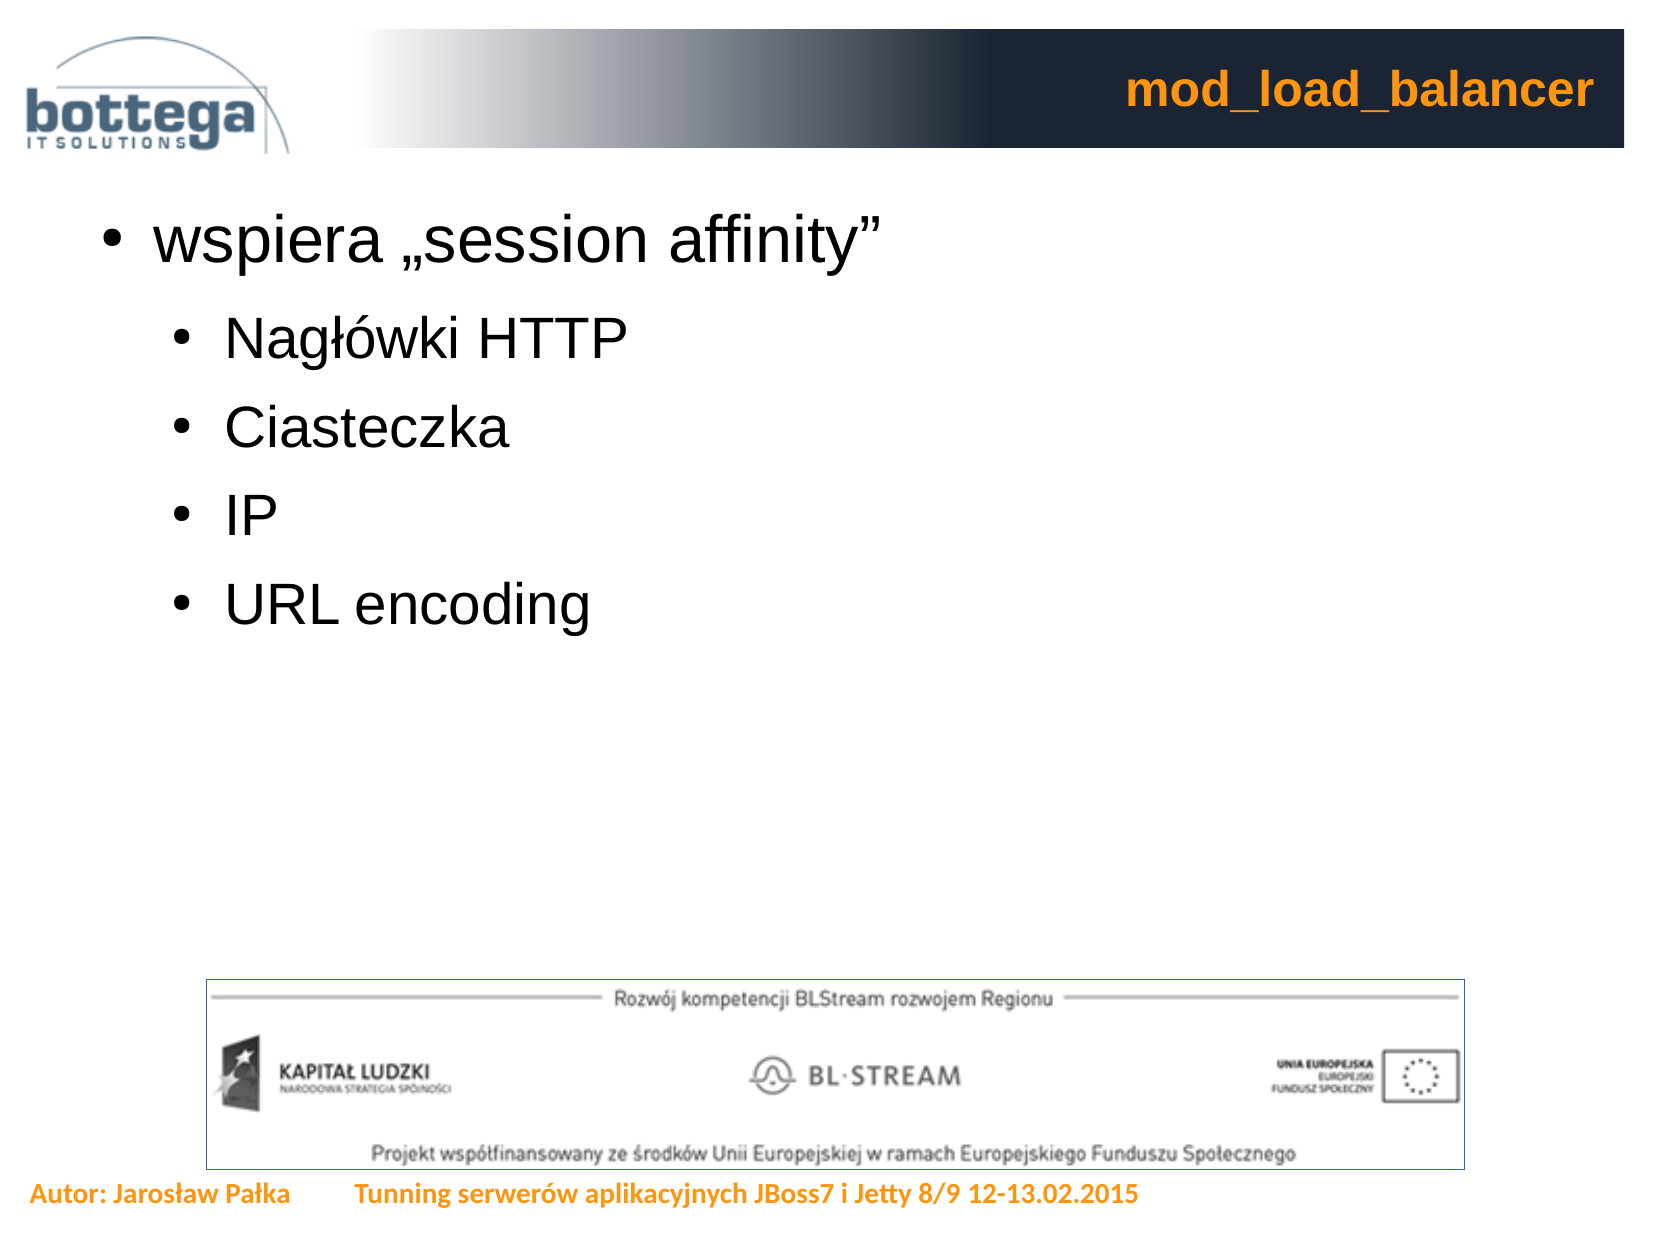

# mod_load_balancer
wspiera „session affinity”
Nagłówki HTTP
Ciasteczka
IP
URL encoding